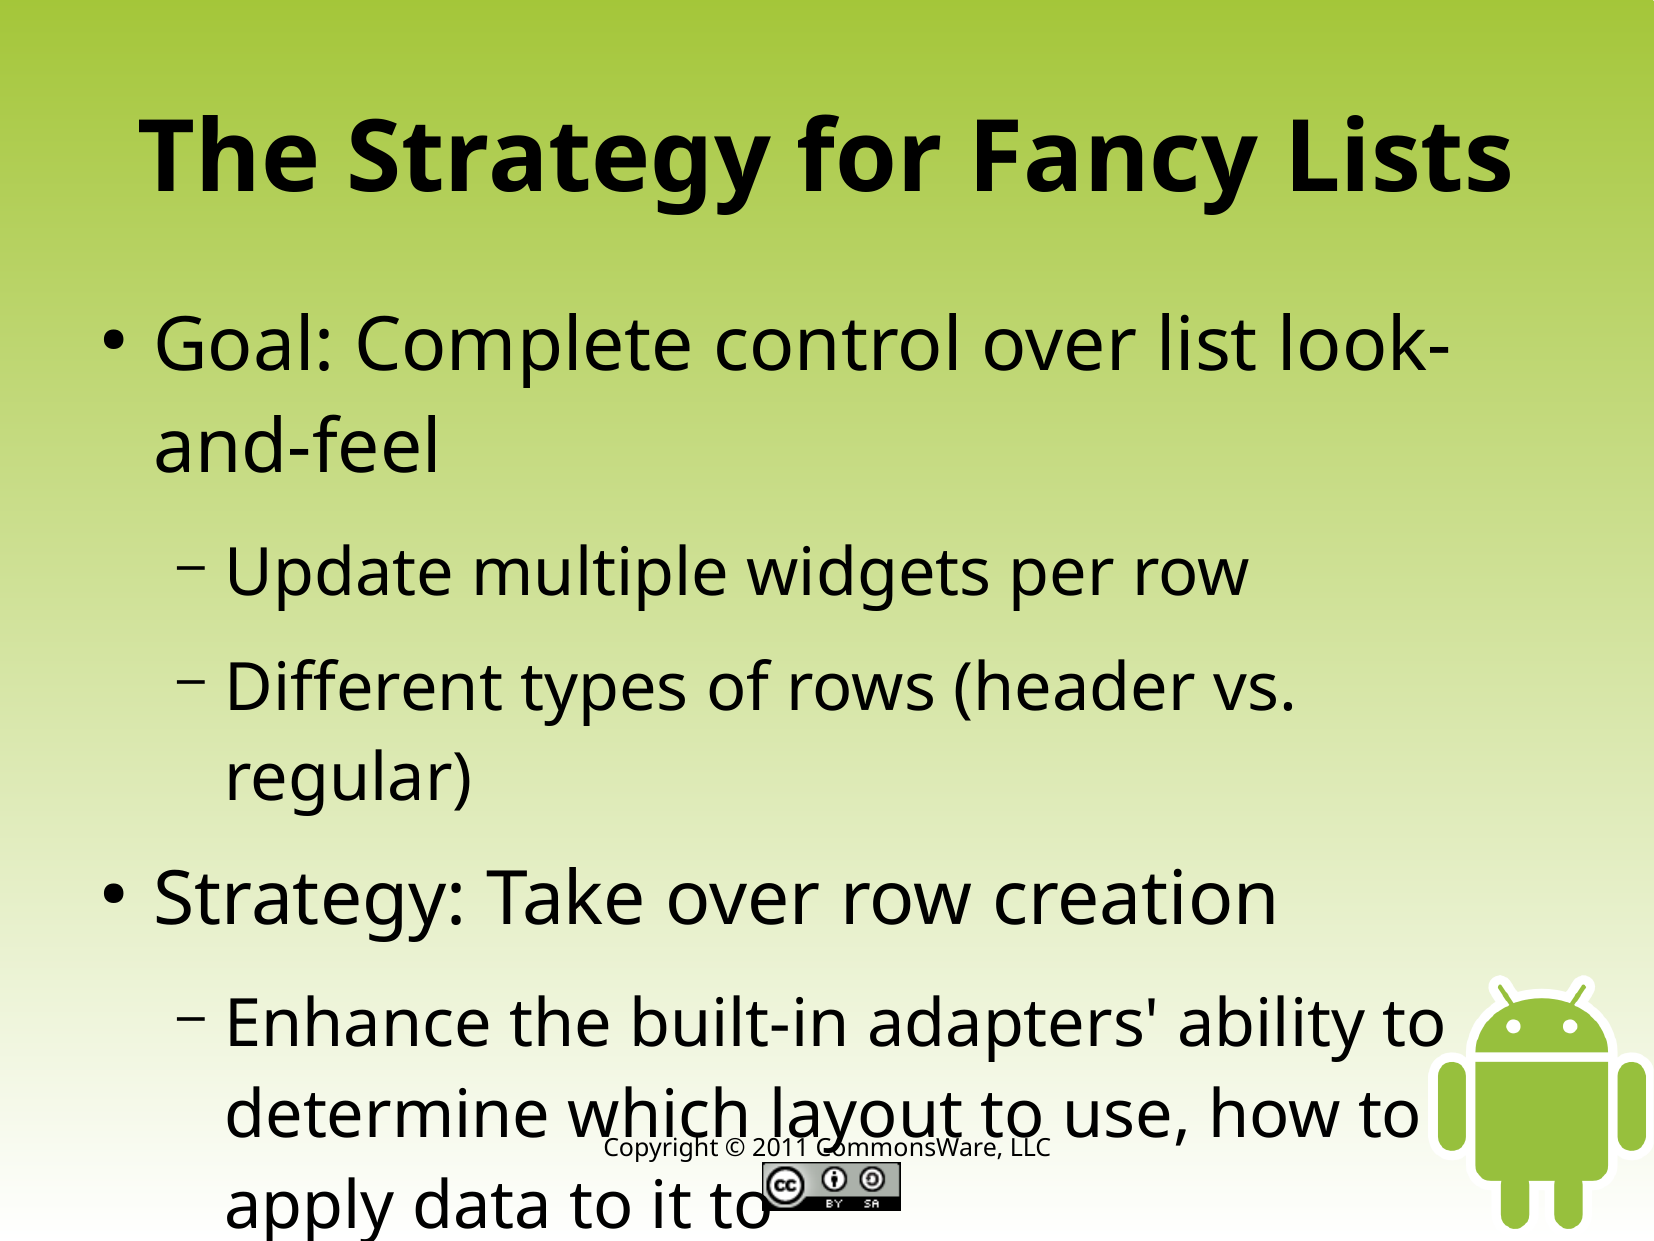

# The Strategy for Fancy Lists
Goal: Complete control over list look-and-feel
Update multiple widgets per row
Different types of rows (header vs. regular)
Strategy: Take over row creation
Enhance the built-in adapters' ability to determine which layout to use, how to apply data to it to
create a row